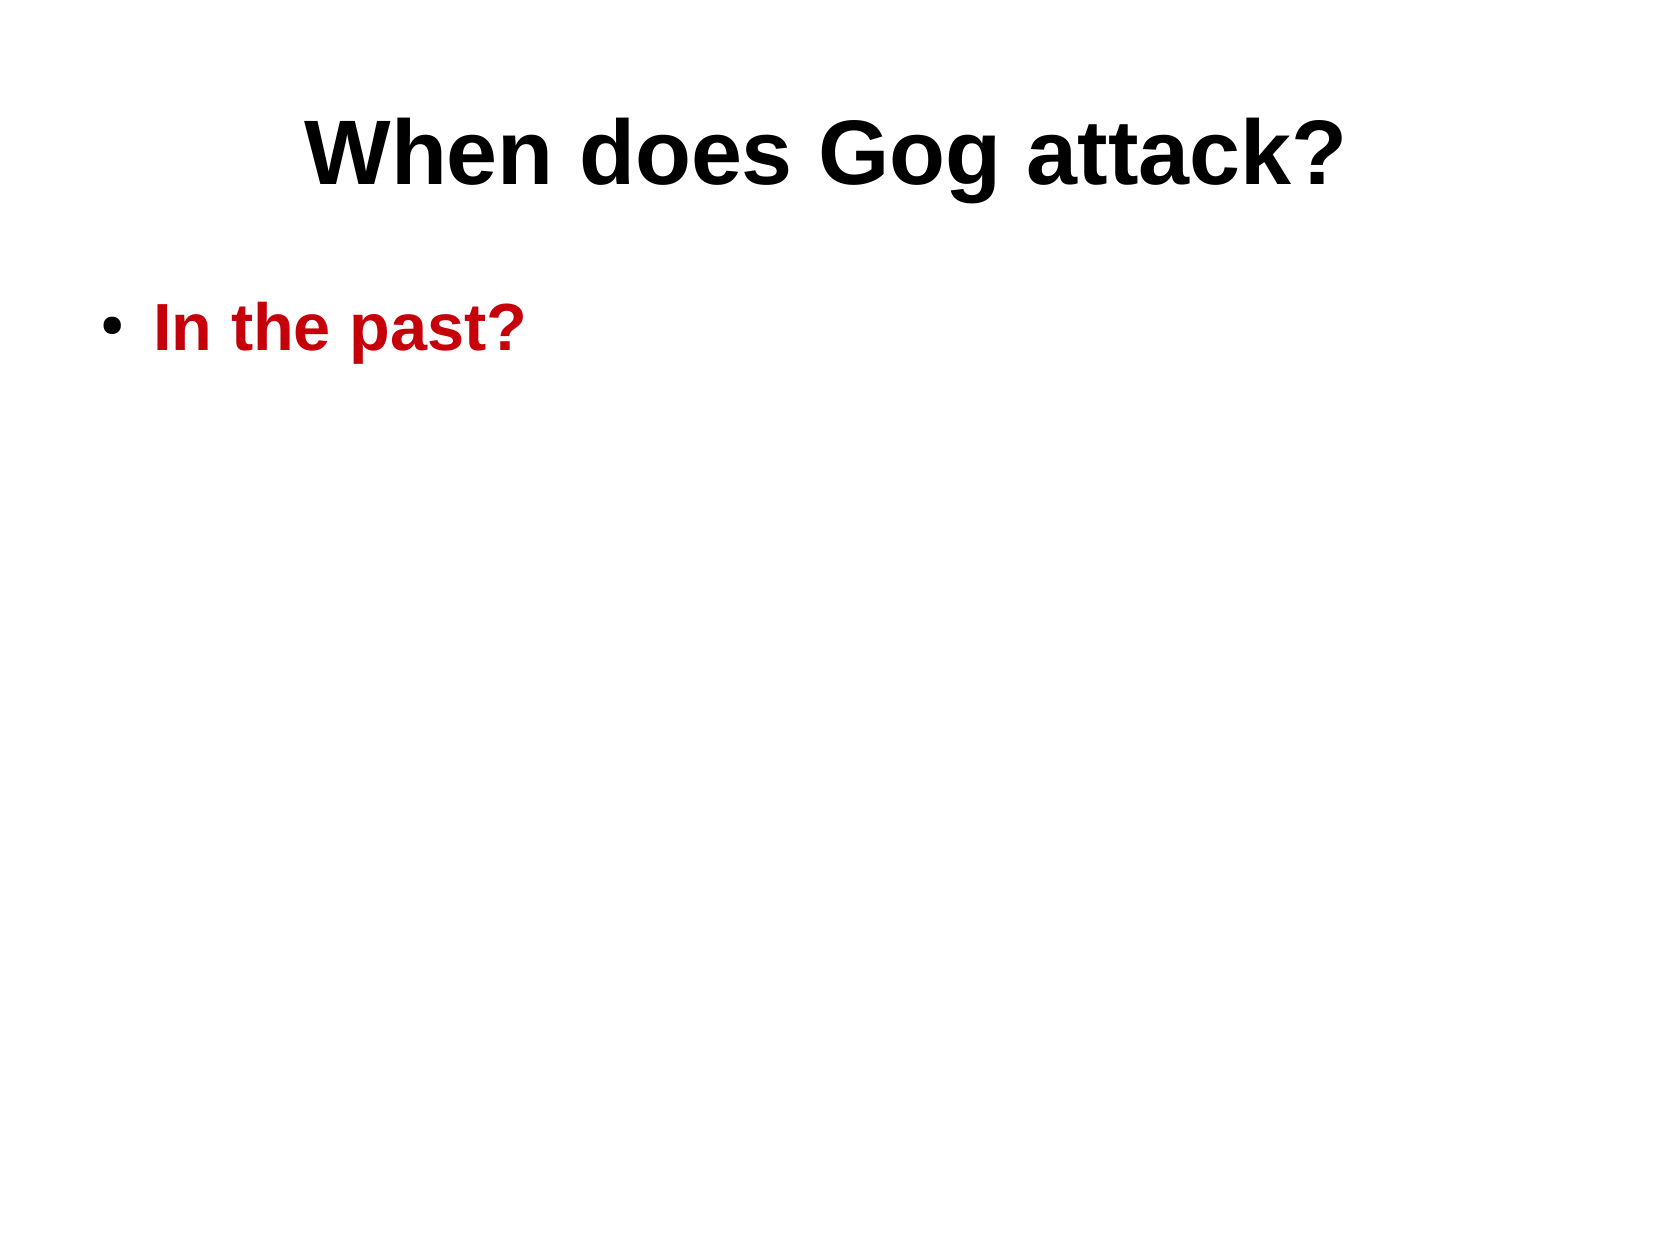

# When does Gog attack?
In the past?